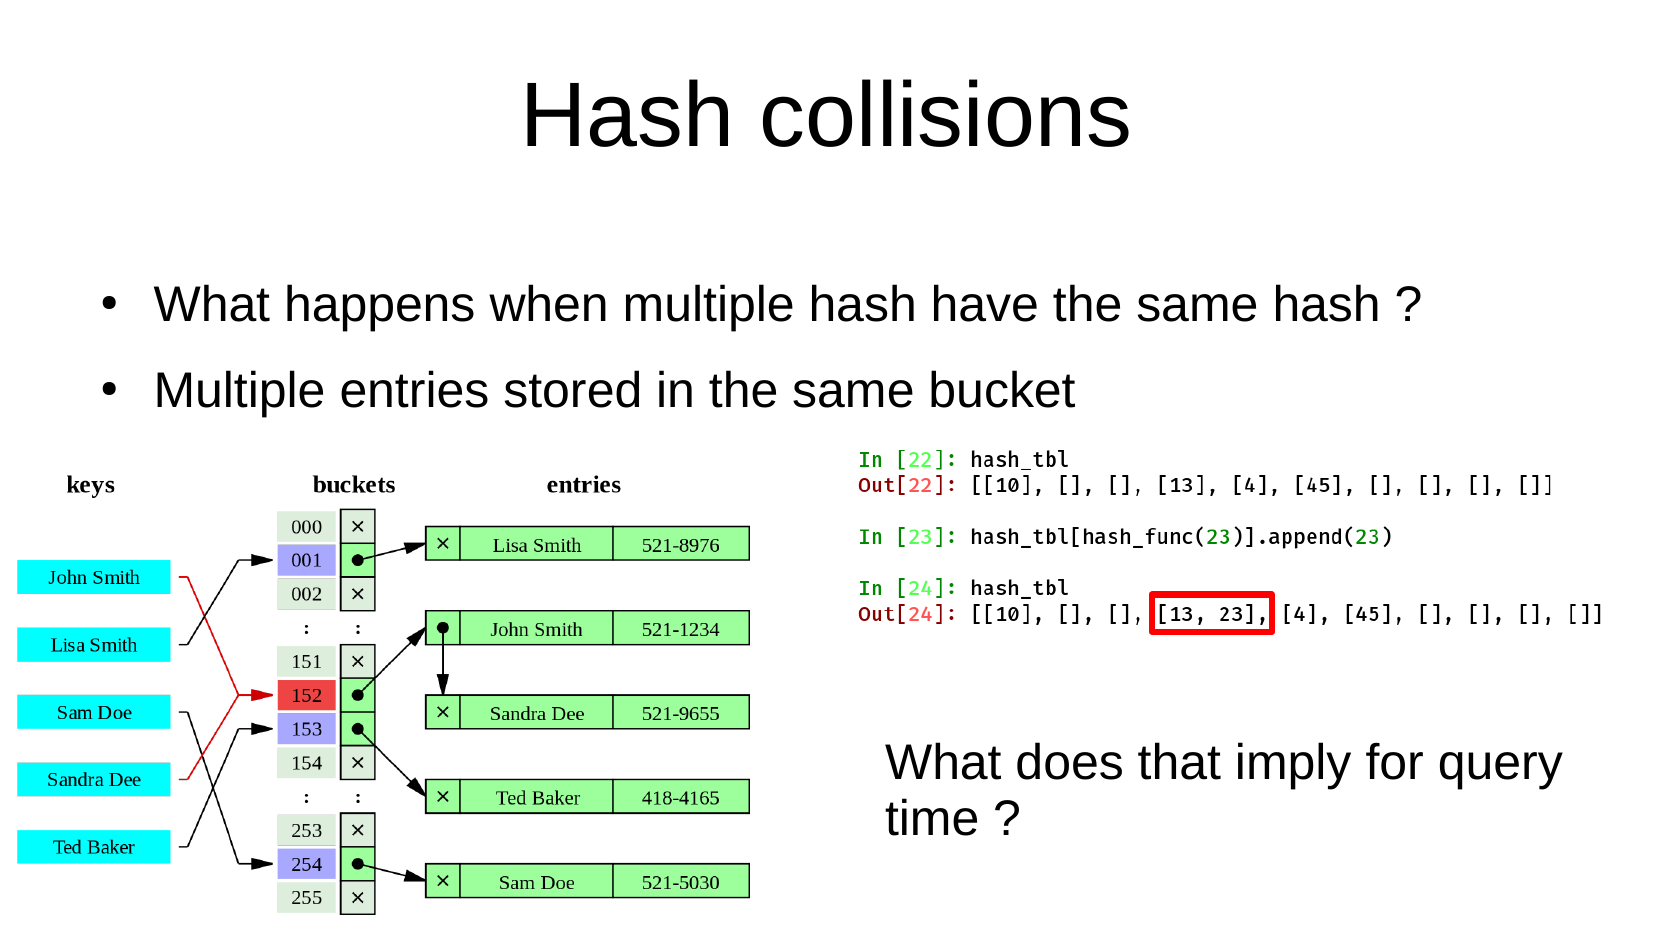

# Hash collisions
What happens when multiple hash have the same hash ?
Multiple entries stored in the same bucket
What does that imply for query time ?